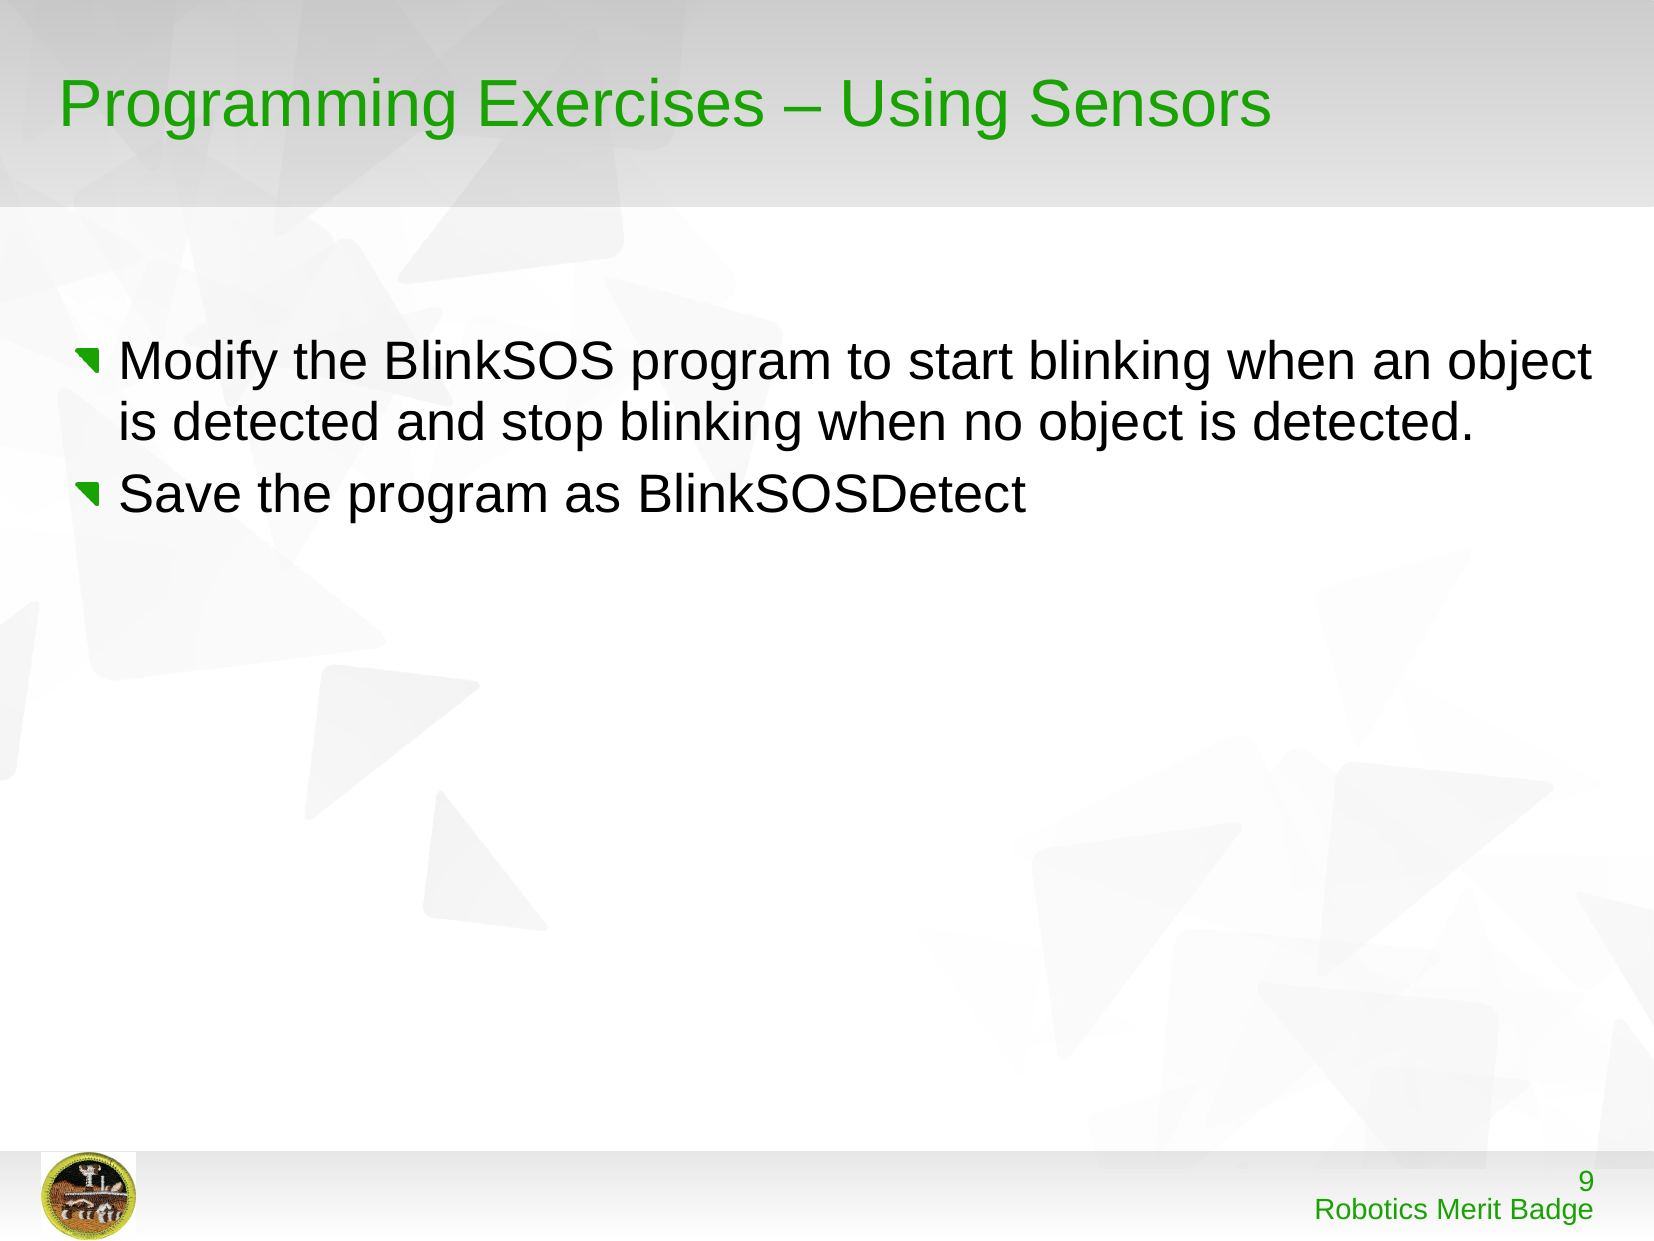

# Programming Exercises – Using Sensors
Modify the BlinkSOS program to start blinking when an object is detected and stop blinking when no object is detected.
Save the program as BlinkSOSDetect
9
Robotics Merit Badge